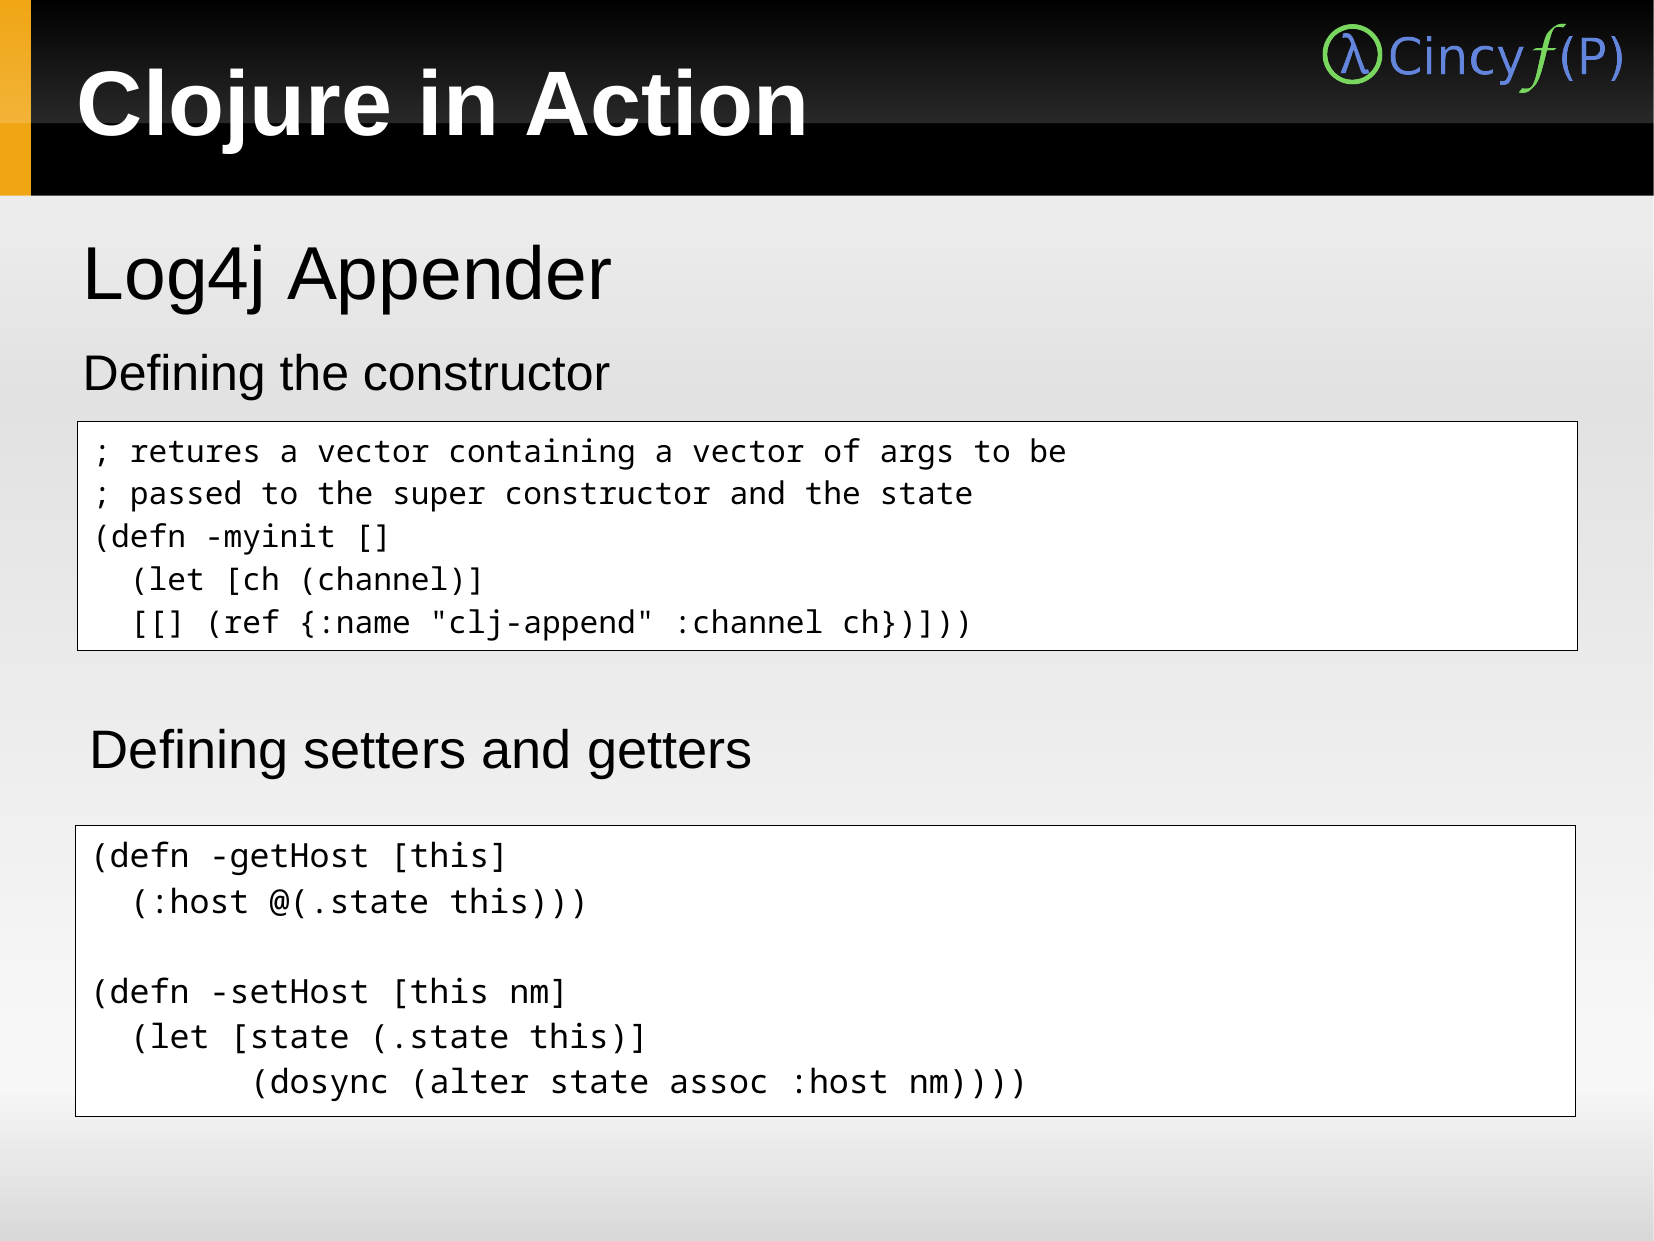

# Clojure in Action
Log4j Appender
Defining the constructor
; retures a vector containing a vector of args to be
; passed to the super constructor and the state
(defn -myinit []
 (let [ch (channel)]
 [[] (ref {:name "clj-append" :channel ch})]))
Defining setters and getters
(defn -getHost [this]
 (:host @(.state this)))
(defn -setHost [this nm]
 (let [state (.state this)]
 (dosync (alter state assoc :host nm))))